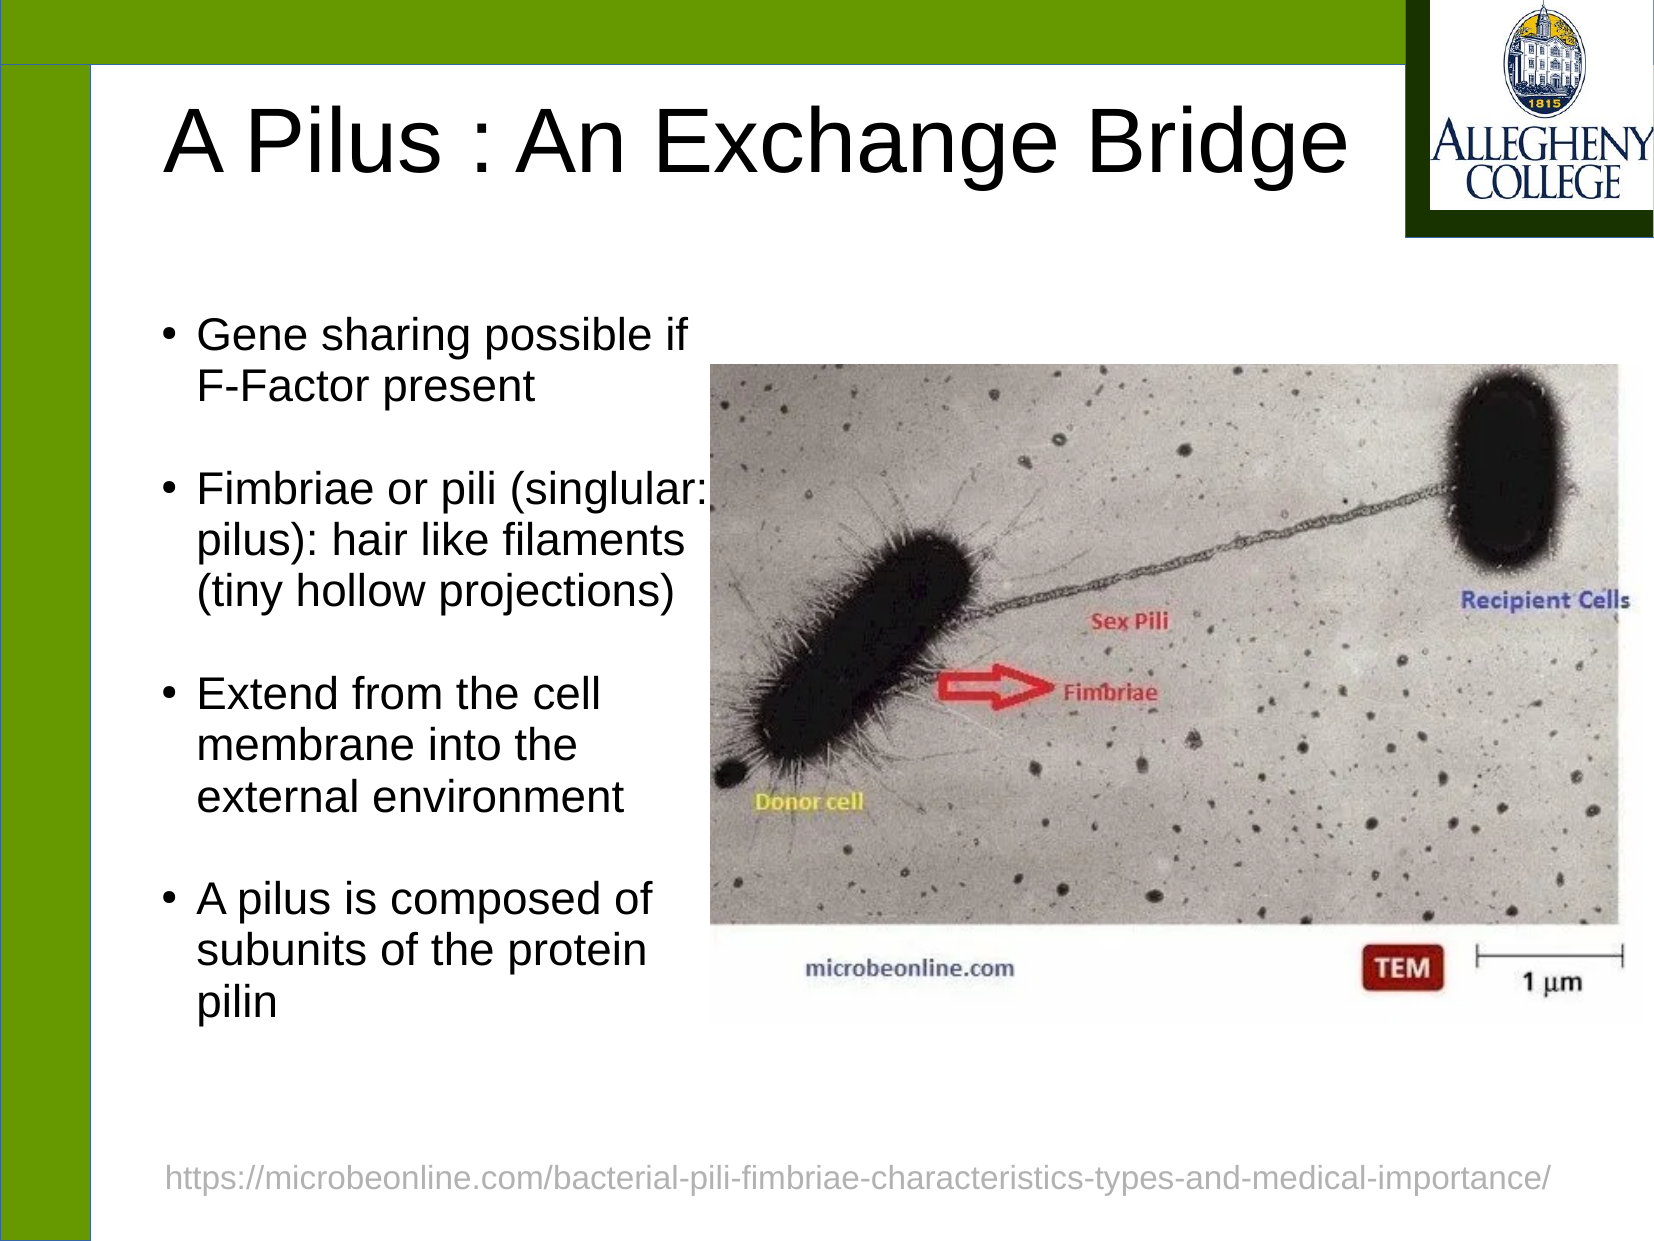

# A Pilus : An Exchange Bridge
Gene sharing possible if F-Factor present
Fimbriae or pili (singlular: pilus): hair like filaments (tiny hollow projections)
Extend from the cell membrane into the external environment
A pilus is composed of subunits of the protein pilin
https://microbeonline.com/bacterial-pili-fimbriae-characteristics-types-and-medical-importance/